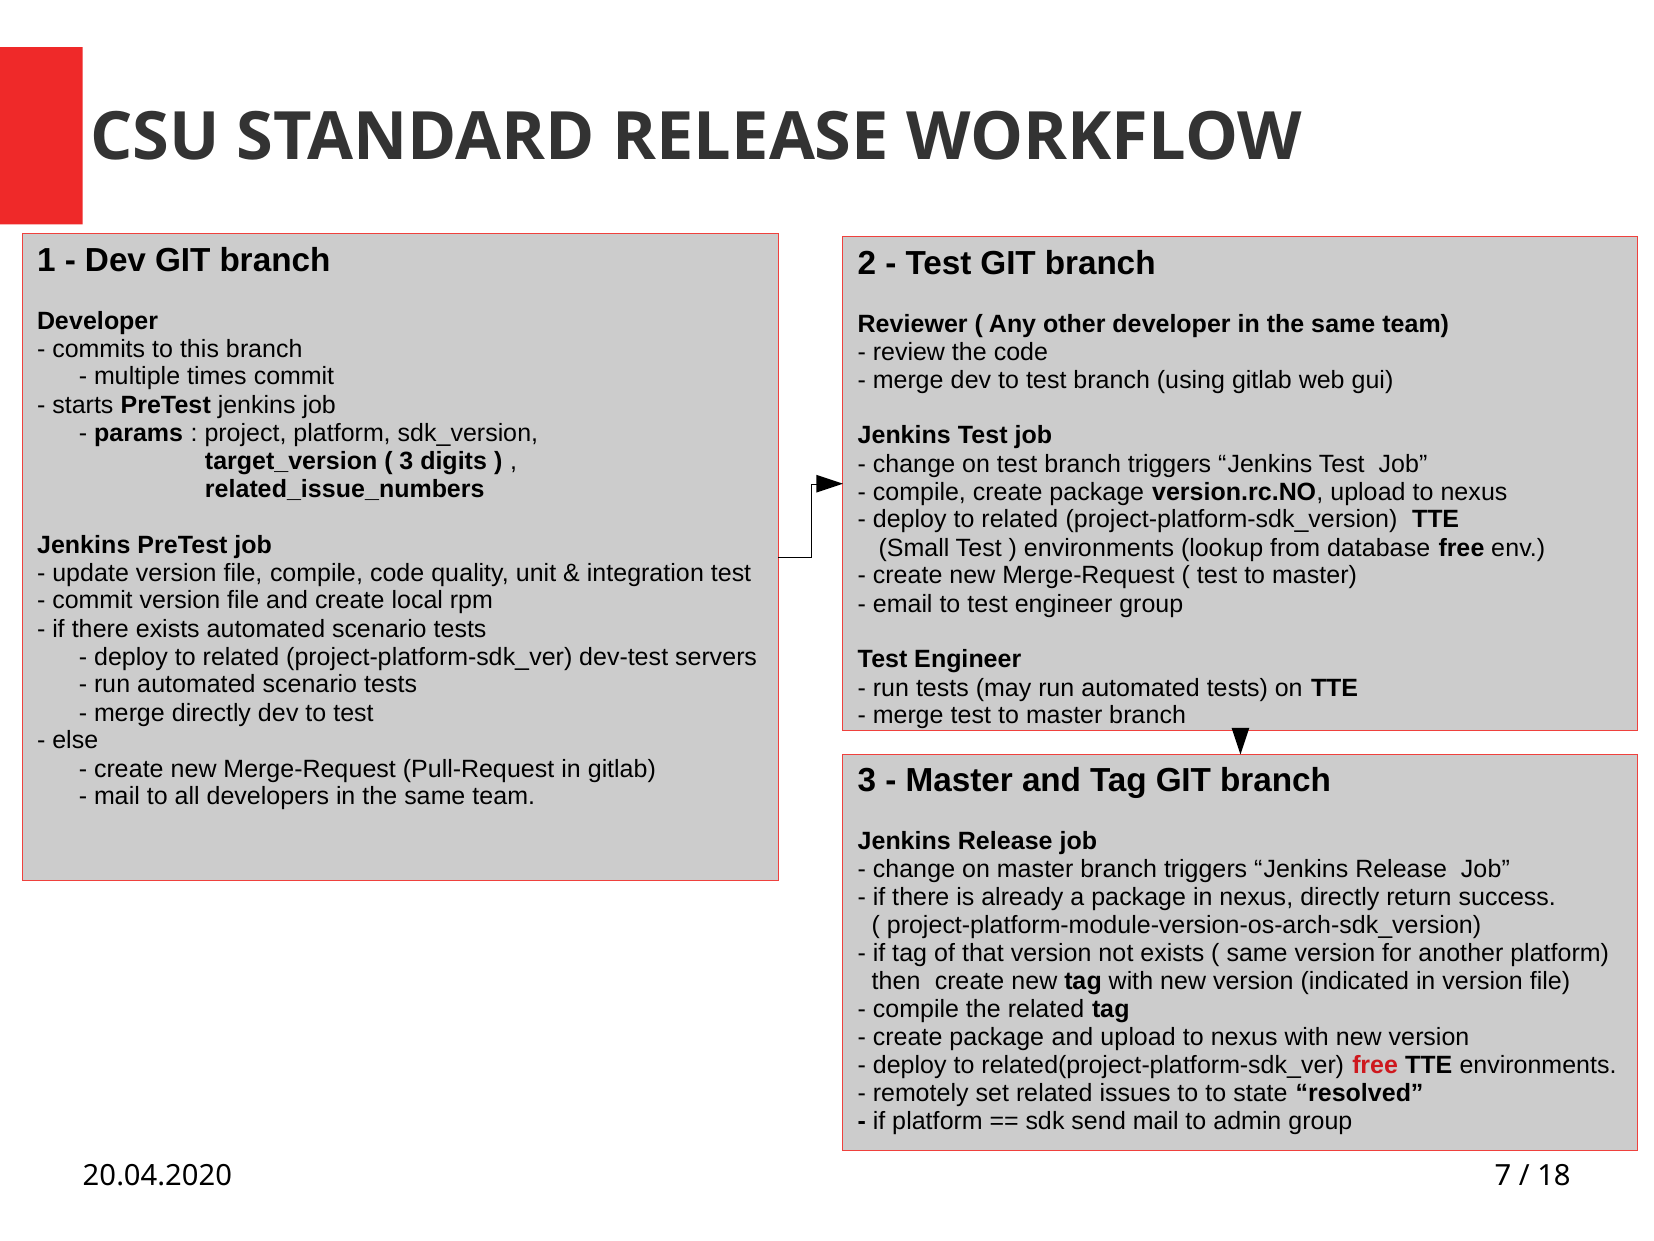

# CSU STANDARD RELEASE WORKFLOW
1 - Dev GIT branch
Developer
- commits to this branch
 - multiple times commit
- starts PreTest jenkins job
 - params : project, platform, sdk_version,
 target_version ( 3 digits ) ,
 related_issue_numbers
Jenkins PreTest job
- update version file, compile, code quality, unit & integration test
- commit version file and create local rpm
- if there exists automated scenario tests
 - deploy to related (project-platform-sdk_ver) dev-test servers
 - run automated scenario tests
 - merge directly dev to test
- else
 - create new Merge-Request (Pull-Request in gitlab)
 - mail to all developers in the same team.
2 - Test GIT branch
Reviewer ( Any other developer in the same team)
- review the code
- merge dev to test branch (using gitlab web gui)
Jenkins Test job
- change on test branch triggers “Jenkins Test Job”
- compile, create package version.rc.NO, upload to nexus
- deploy to related (project-platform-sdk_version) TTE
 (Small Test ) environments (lookup from database free env.)
- create new Merge-Request ( test to master)
- email to test engineer group
Test Engineer
- run tests (may run automated tests) on TTE
- merge test to master branch
3 - Master and Tag GIT branch
Jenkins Release job
- change on master branch triggers “Jenkins Release Job”
- if there is already a package in nexus, directly return success.
 ( project-platform-module-version-os-arch-sdk_version)
- if tag of that version not exists ( same version for another platform)
 then create new tag with new version (indicated in version file)
- compile the related tag
- create package and upload to nexus with new version
- deploy to related(project-platform-sdk_ver) free TTE environments.
- remotely set related issues to to state “resolved”
- if platform == sdk send mail to admin group
20.04.2020
7